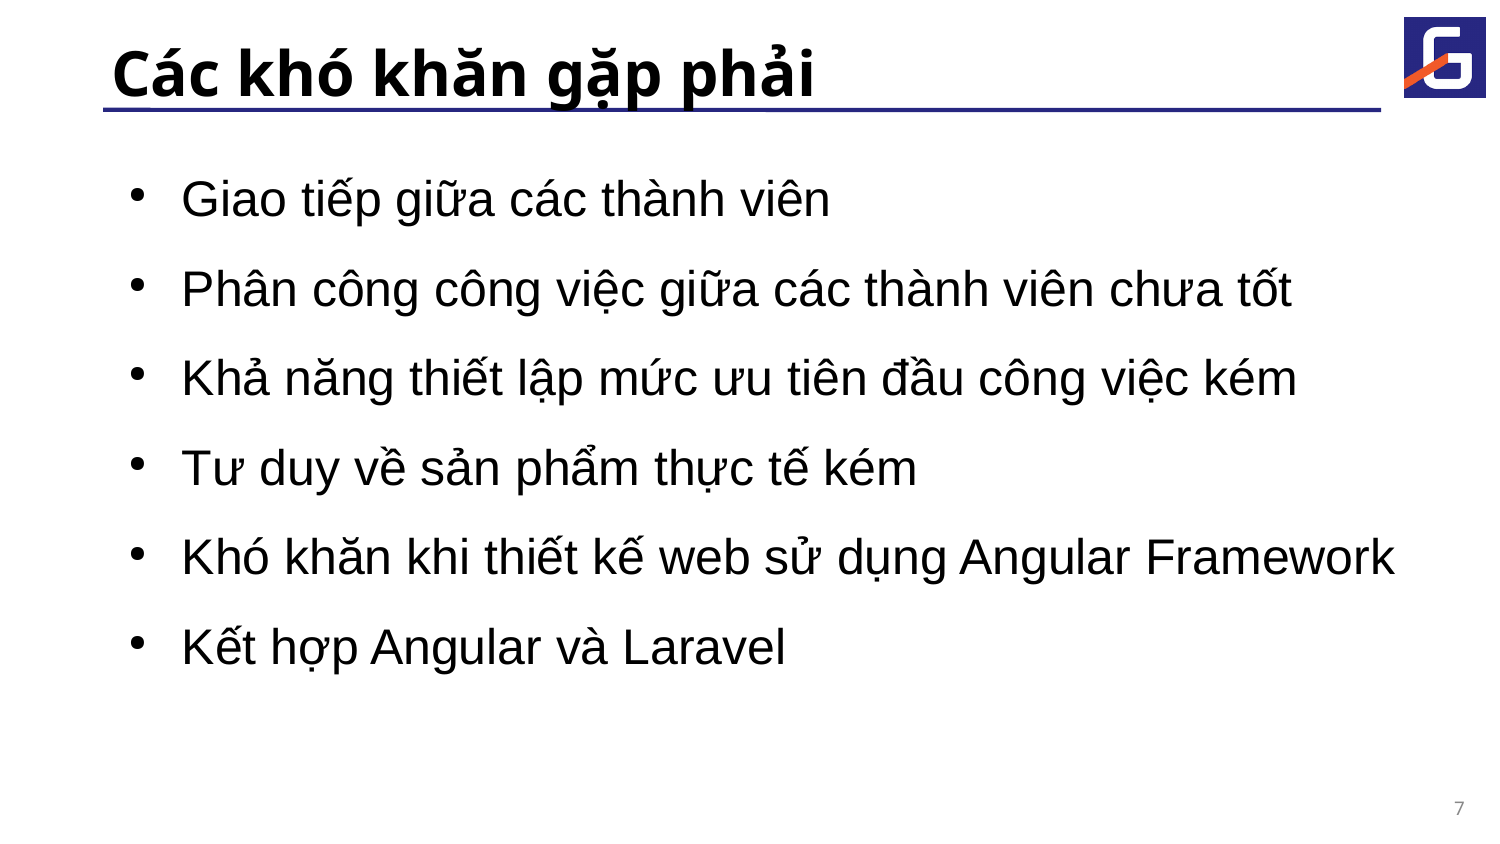

# Các khó khăn gặp phải
Giao tiếp giữa các thành viên
Phân công công việc giữa các thành viên chưa tốt
Khả năng thiết lập mức ưu tiên đầu công việc kém
Tư duy về sản phẩm thực tế kém
Khó khăn khi thiết kế web sử dụng Angular Framework
Kết hợp Angular và Laravel